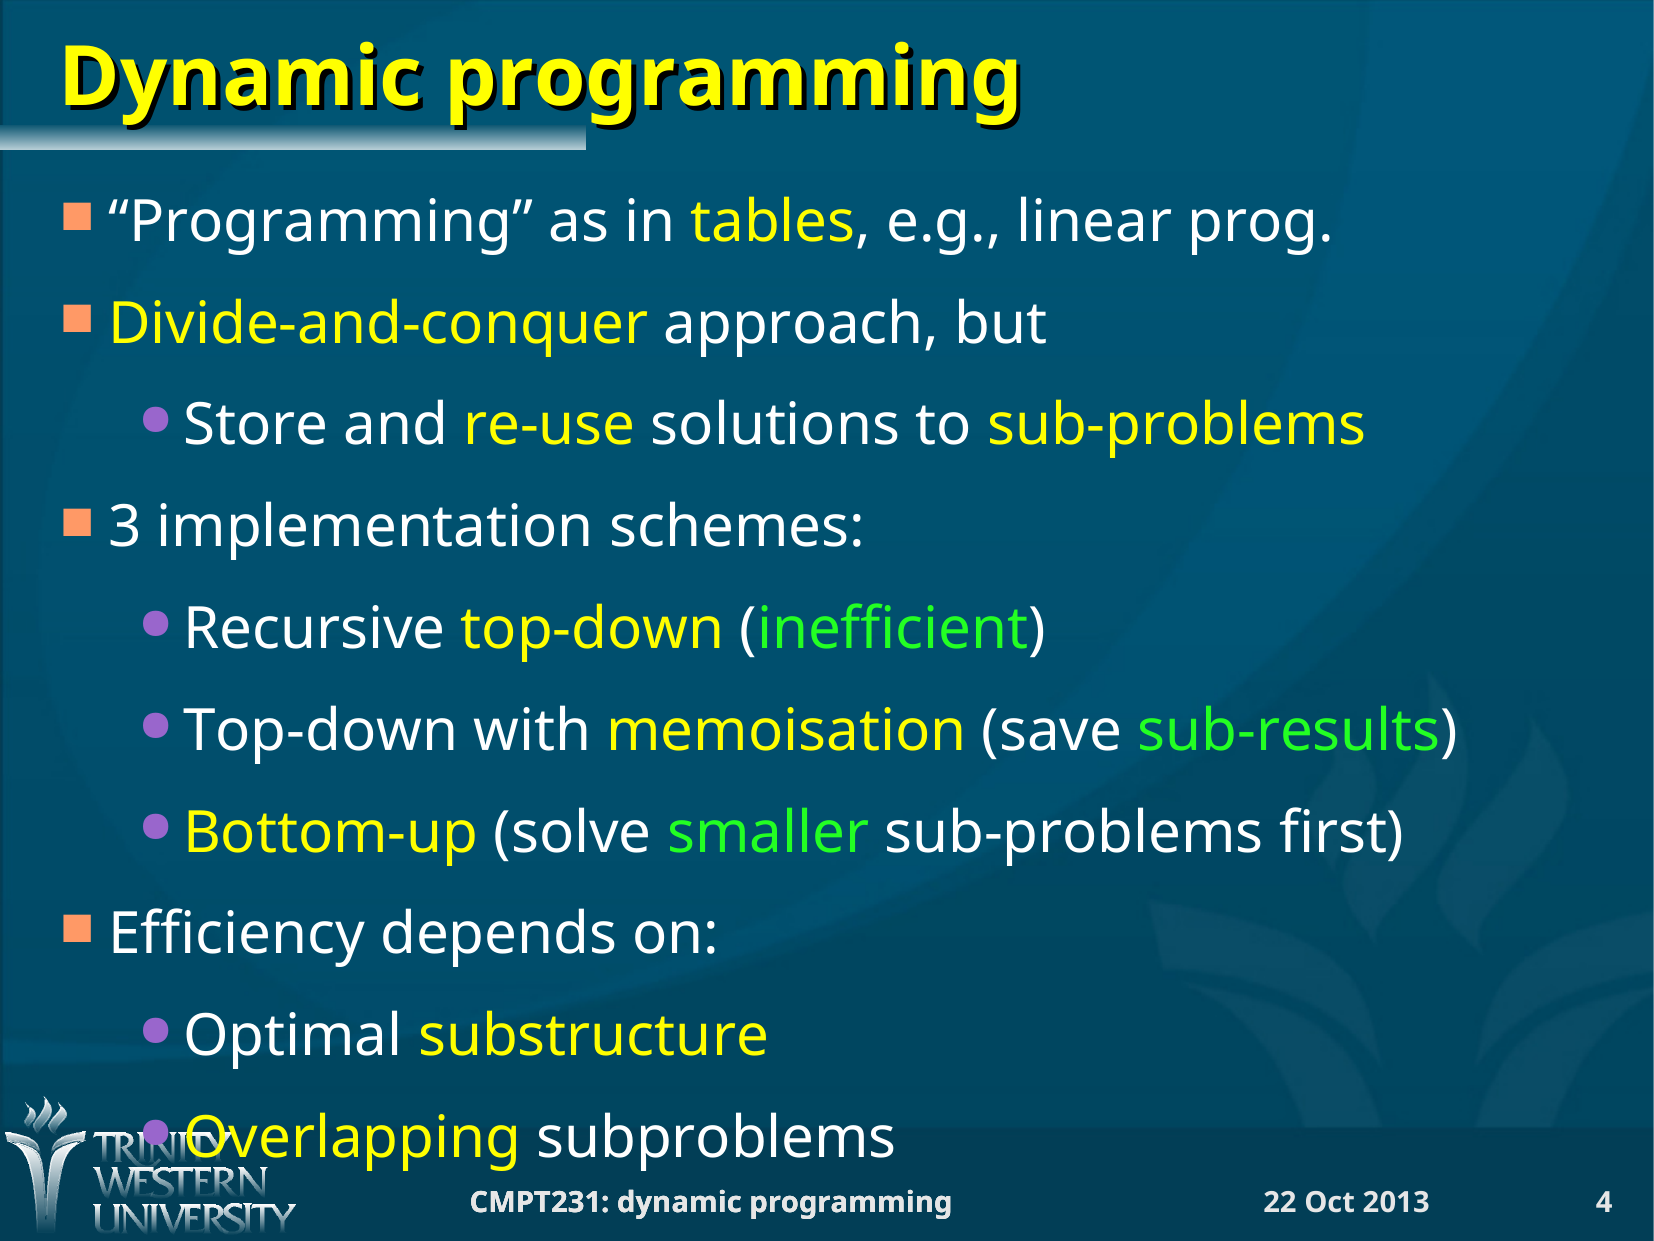

# Dynamic programming
“Programming” as in tables, e.g., linear prog.
Divide-and-conquer approach, but
Store and re-use solutions to sub-problems
3 implementation schemes:
Recursive top-down (inefficient)
Top-down with memoisation (save sub-results)
Bottom-up (solve smaller sub-problems first)
Efficiency depends on:
Optimal substructure
Overlapping subproblems
CMPT231: dynamic programming
22 Oct 2013
4